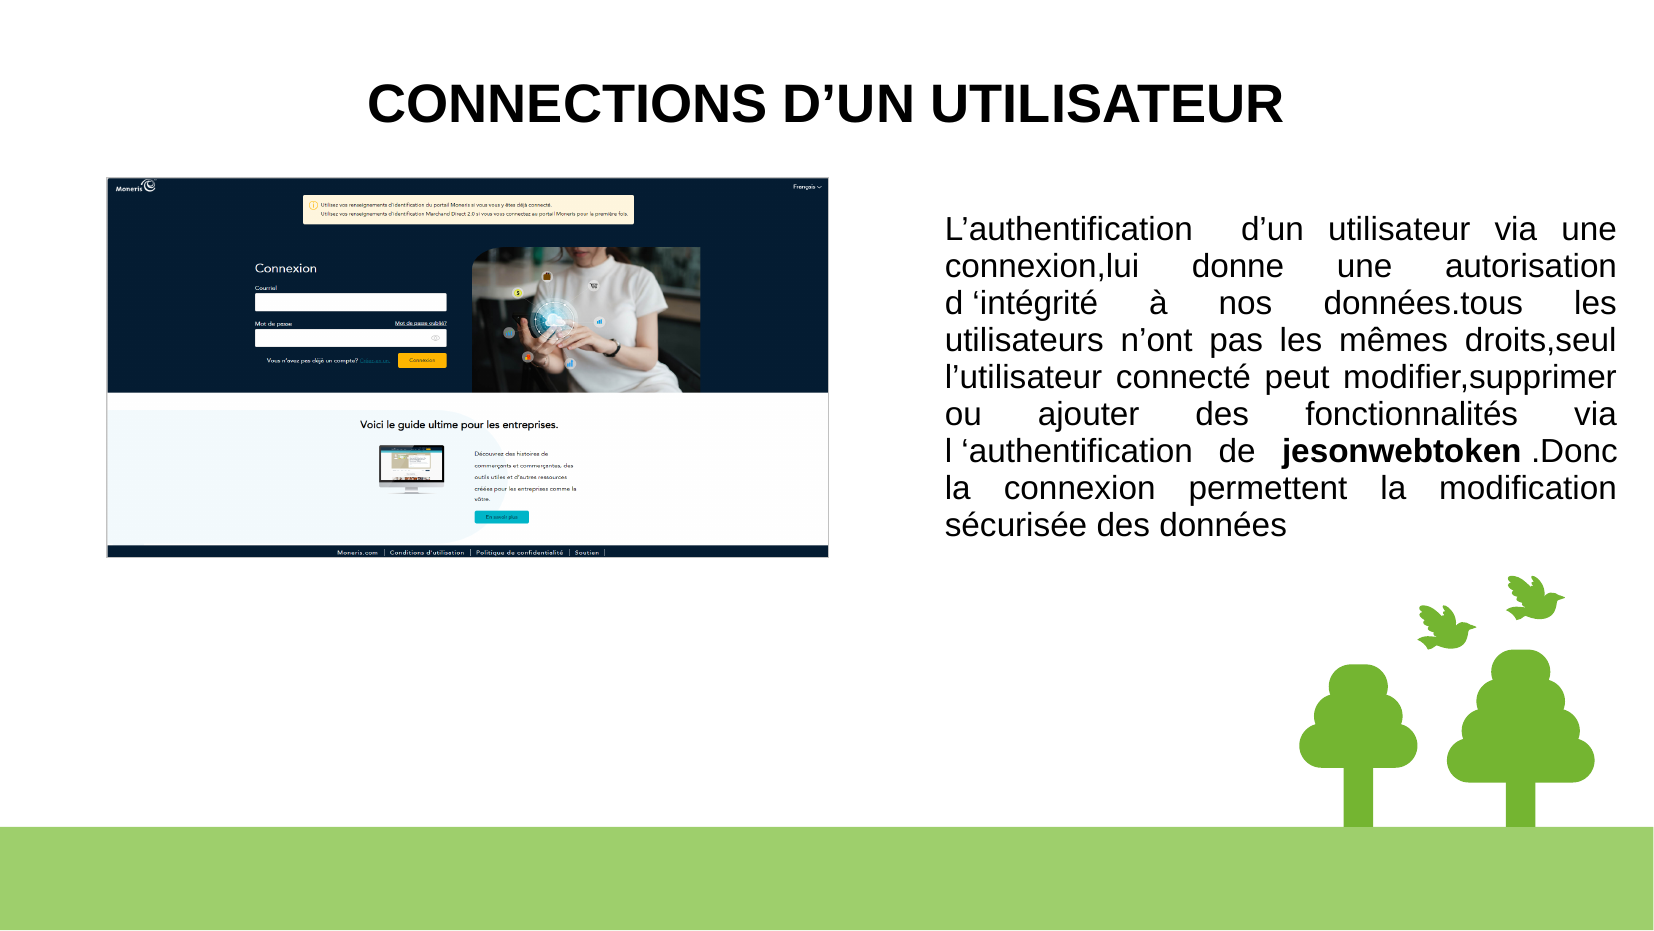

# CONNECTIONS D’UN UTILISATEUR
L’authentification d’un utilisateur via une connexion,lui donne une autorisation d ‘intégrité à nos données.tous les utilisateurs n’ont pas les mêmes droits,seul l’utilisateur connecté peut modifier,supprimer ou ajouter des fonctionnalités via l ‘authentification de jesonwebtoken .Donc la connexion permettent la modification sécurisée des données